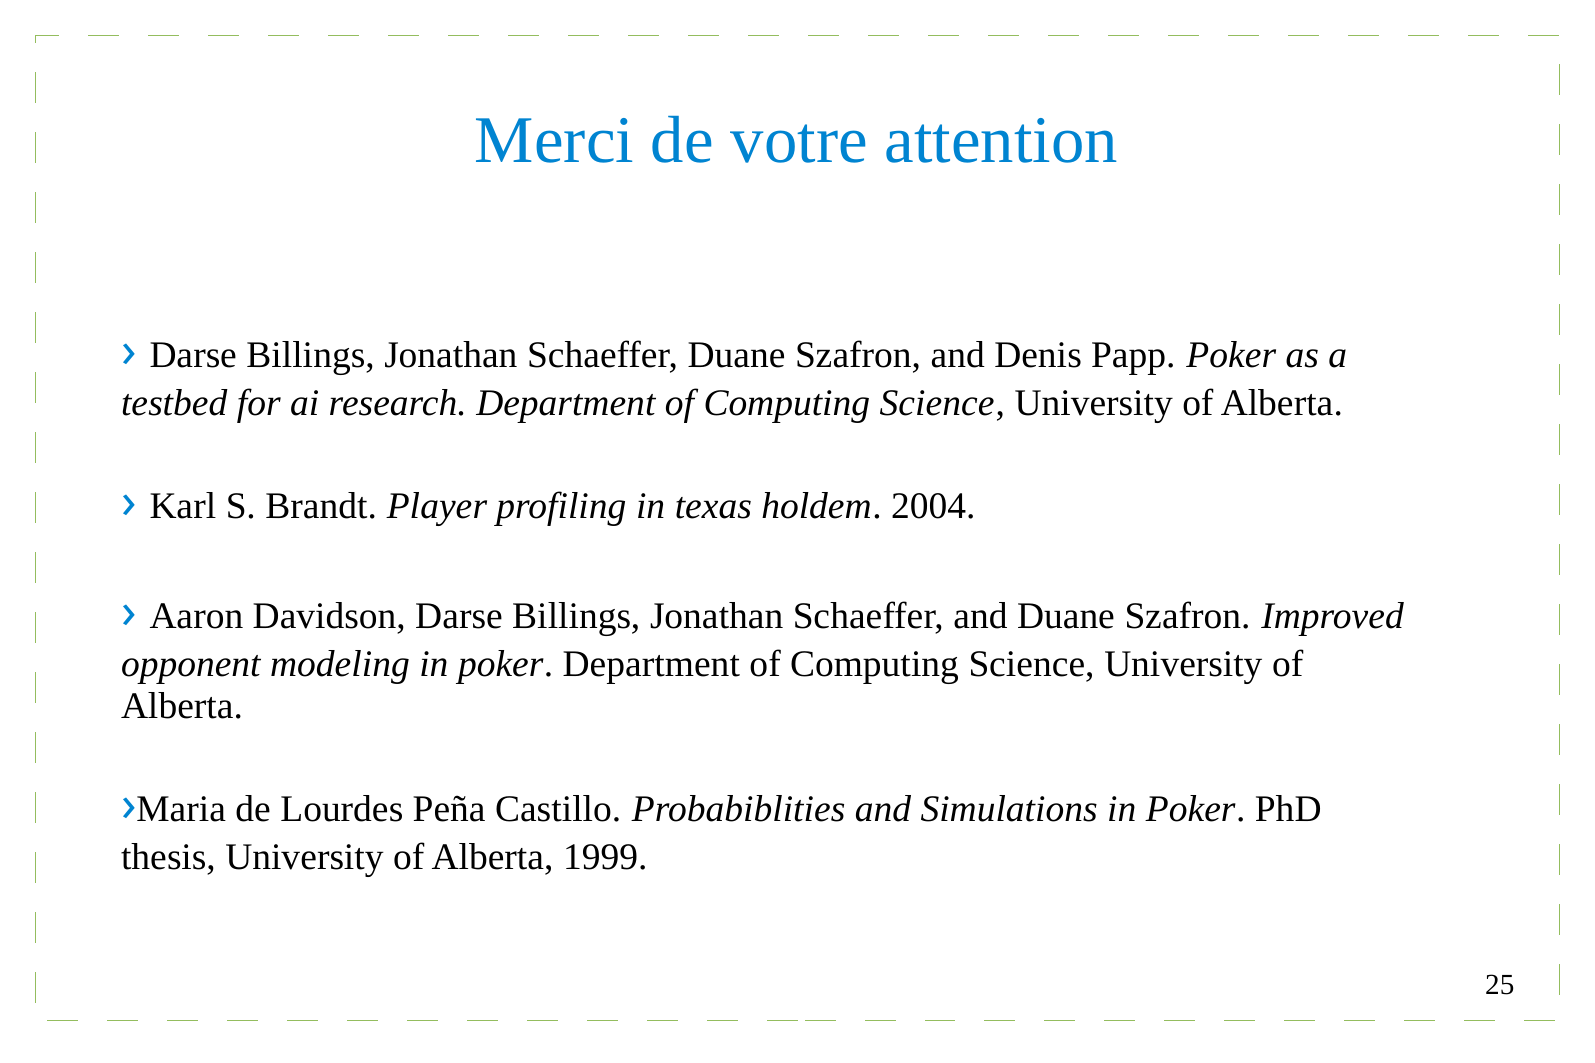

Merci de votre attention
› Darse Billings, Jonathan Schaeffer, Duane Szafron, and Denis Papp. Poker as a
testbed for ai research. Department of Computing Science, University of Alberta.
› Karl S. Brandt. Player profiling in texas holdem. 2004.
› Aaron Davidson, Darse Billings, Jonathan Schaeffer, and Duane Szafron. Improved
opponent modeling in poker. Department of Computing Science, University of
Alberta.
›Maria de Lourdes Peña Castillo. Probabiblities and Simulations in Poker. PhD
thesis, University of Alberta, 1999.
25